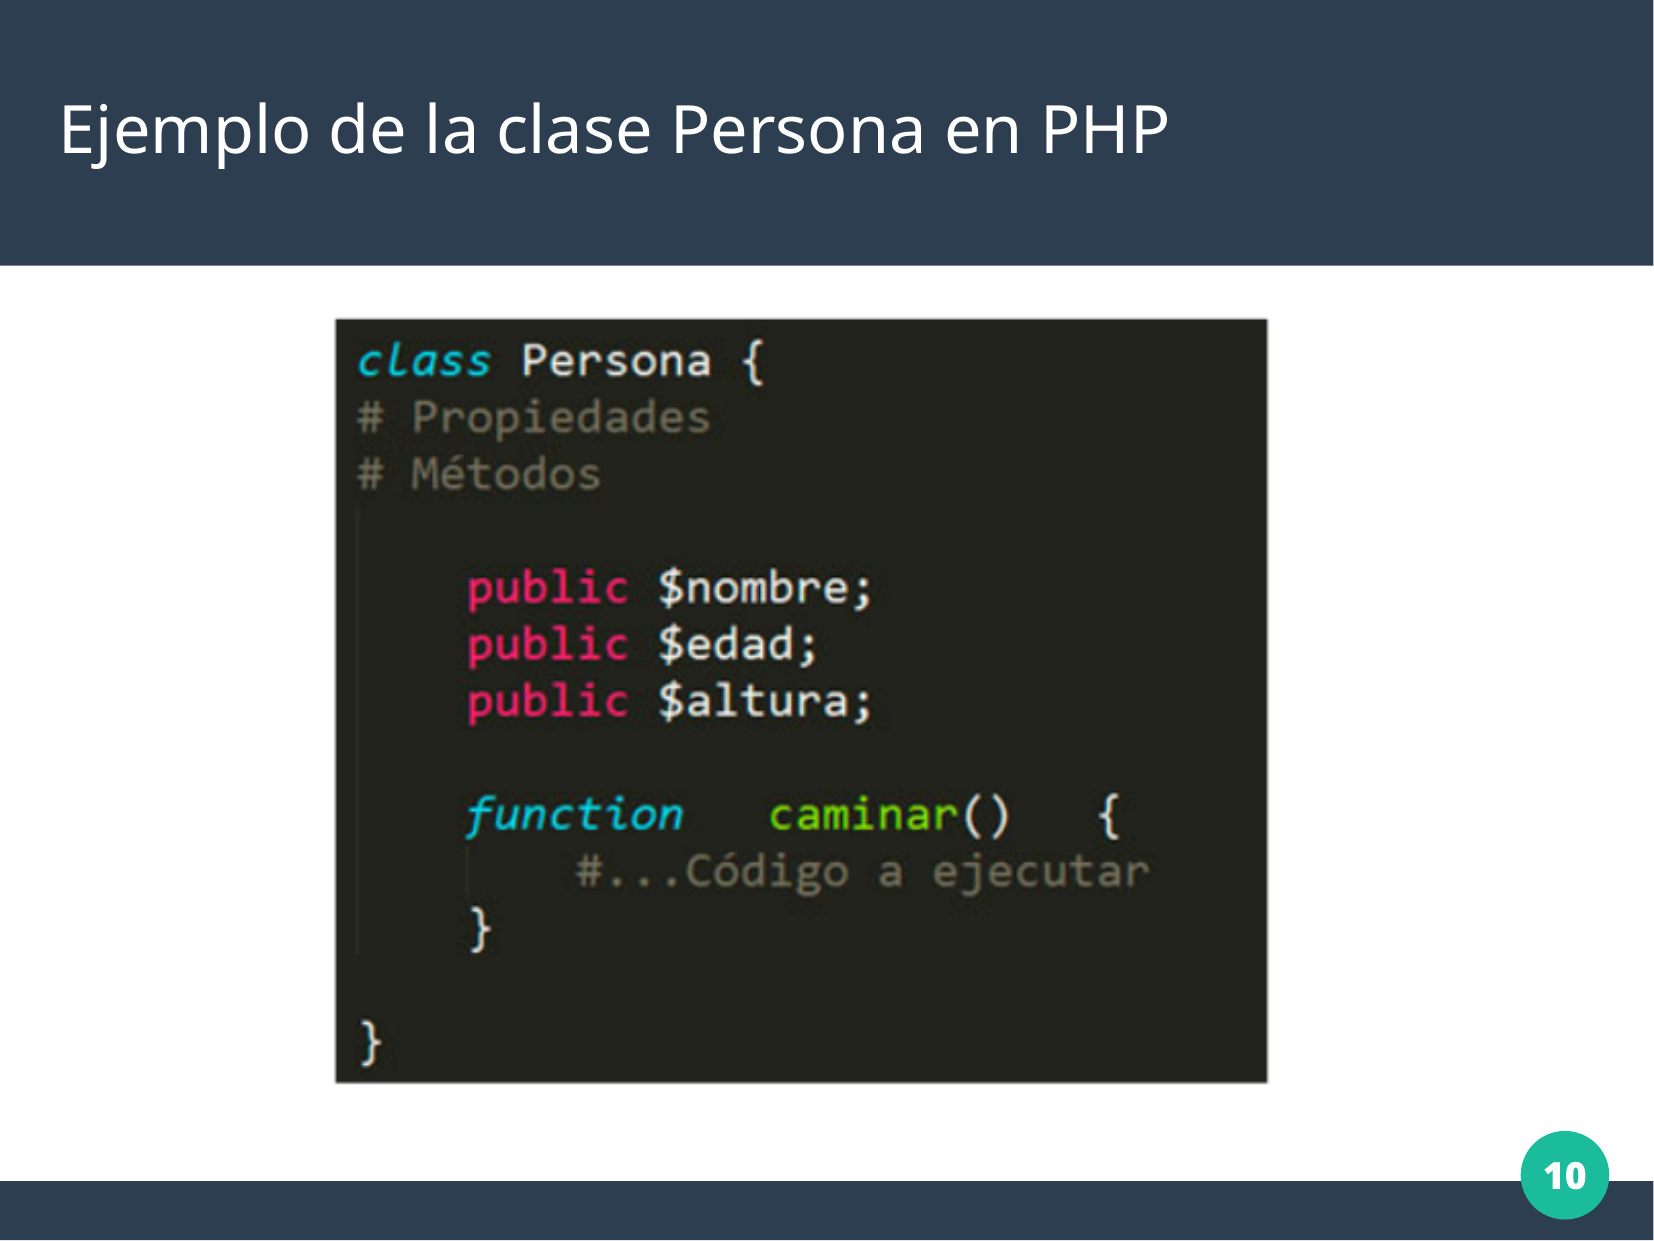

# Ejemplo de la clase Persona en PHP
10